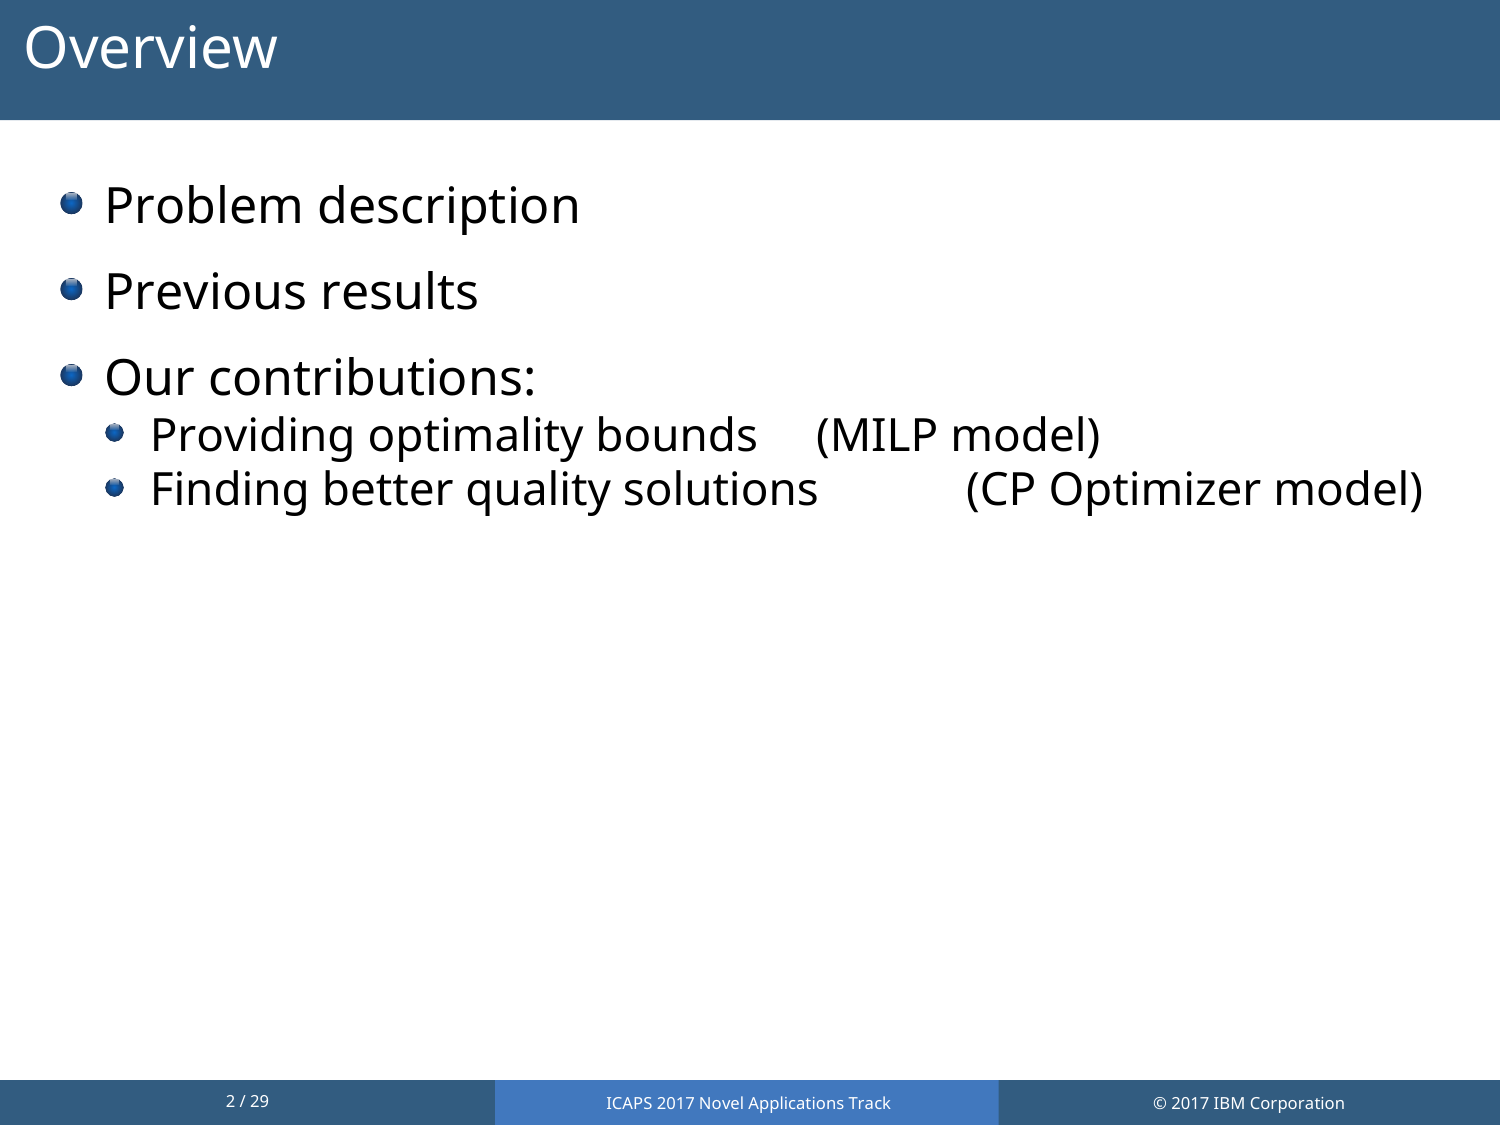

# Overview
Problem description
Previous results
Our contributions:
Providing optimality bounds 	(MILP model)
Finding better quality solutions	(CP Optimizer model)